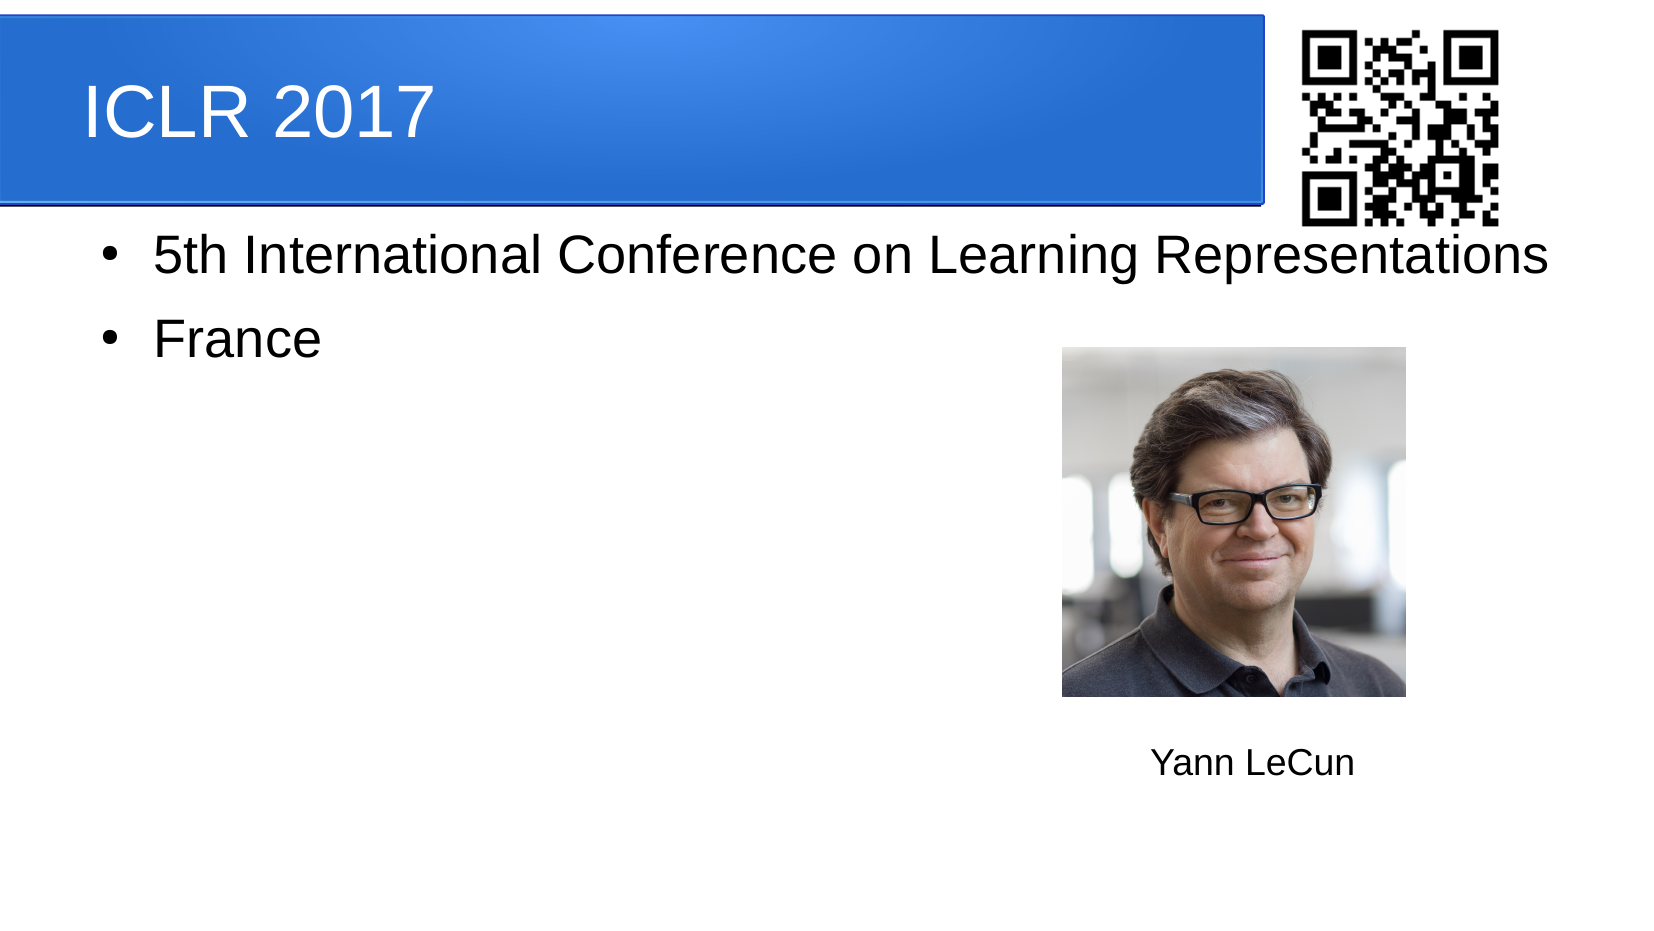

# ICLR 2017
5th International Conference on Learning Representations
France
Yann LeCun